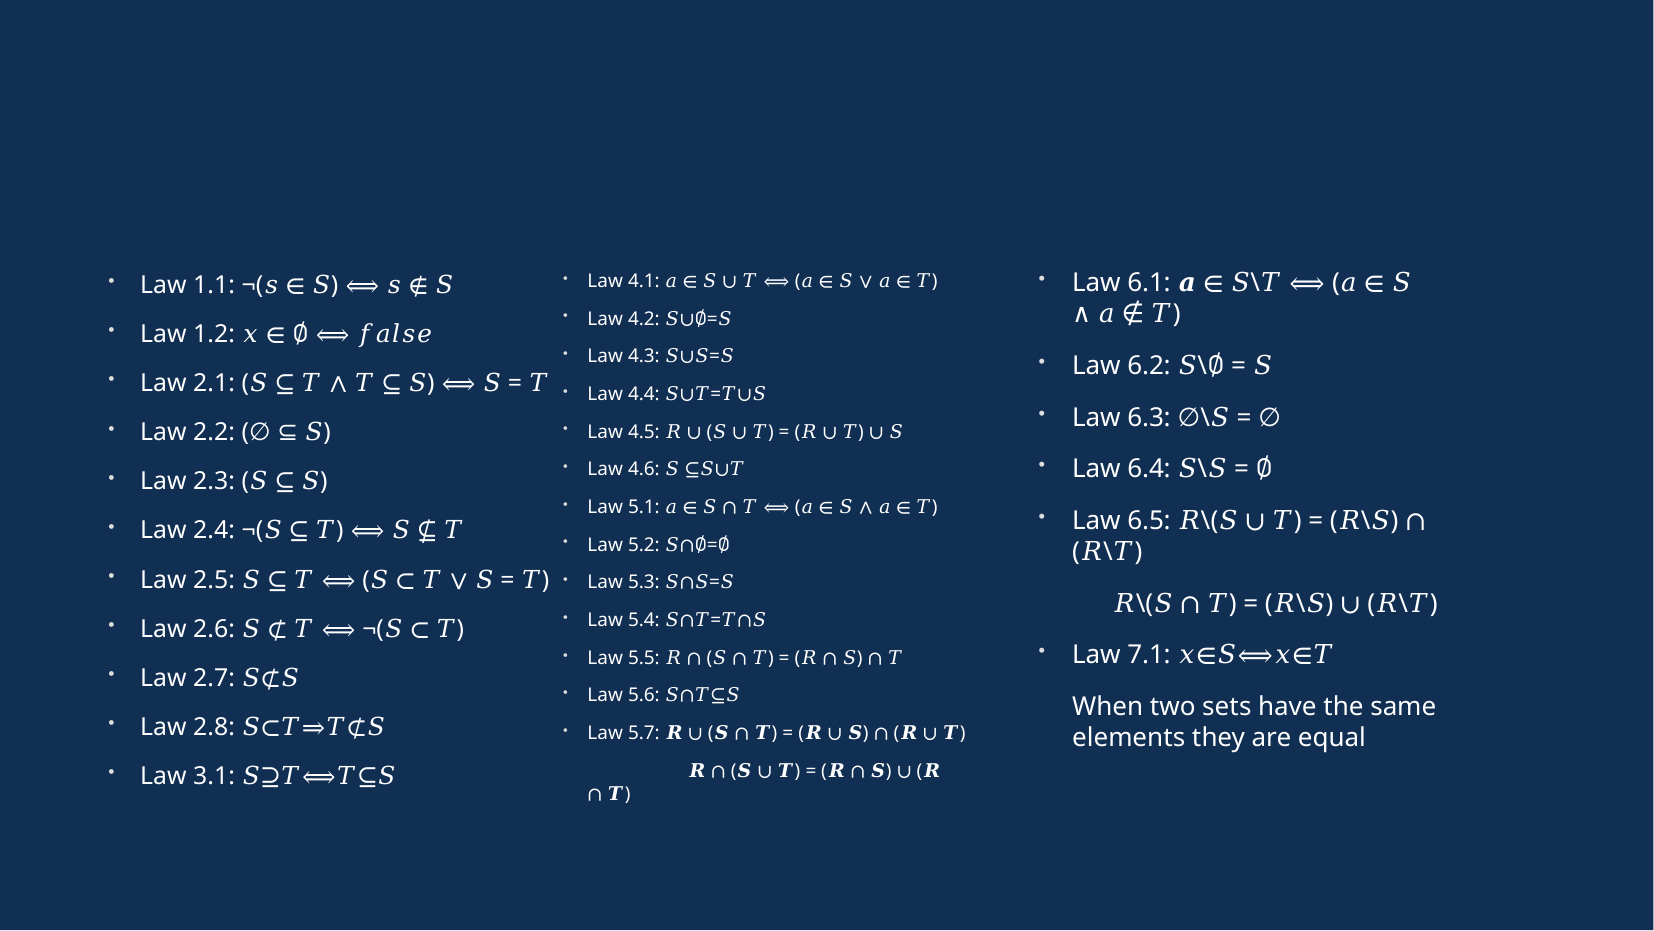

Law 6.1: 𝒂 ∈ 𝑆\𝑇 ⟺ (𝑎 ∈ 𝑆 ∧ 𝑎 ∉ 𝑇)
Law 6.2: 𝑆\∅ = 𝑆
Law 6.3: ∅\𝑆 = ∅
Law 6.4: 𝑆\𝑆 = ∅
Law 6.5: 𝑅\(𝑆 ∪ 𝑇) = (𝑅\𝑆) ∩ (𝑅\𝑇)
 𝑅\(𝑆 ∩ 𝑇) = (𝑅\𝑆) ∪ (𝑅\𝑇)
Law 7.1: 𝑥∈𝑆⟺𝑥∈𝑇
When two sets have the same elements they are equal
# Law 1.1: ¬(𝑠 ∈ 𝑆) ⟺ 𝑠 ∉ 𝑆
Law 1.2: 𝑥 ∈ ∅ ⟺ 𝑓𝑎𝑙𝑠𝑒
Law 2.1: (𝑆 ⊆ 𝑇 ∧ 𝑇 ⊆ 𝑆) ⟺ 𝑆 = 𝑇
Law 2.2: (∅ ⊆ 𝑆)
Law 2.3: (𝑆 ⊆ 𝑆)
Law 2.4: ¬(𝑆 ⊆ 𝑇) ⟺ 𝑆 ⊈ 𝑇
Law 2.5: 𝑆 ⊆ 𝑇 ⟺ (𝑆 ⊂ 𝑇 ∨ 𝑆 = 𝑇)
Law 2.6: 𝑆 ⊄ 𝑇 ⟺ ¬(𝑆 ⊂ 𝑇)
Law 2.7: 𝑆⊄𝑆
Law 2.8: 𝑆⊂𝑇⇒𝑇⊄𝑆
Law 3.1: 𝑆⊇𝑇⟺𝑇⊆𝑆
Law 4.1: 𝑎 ∈ 𝑆 ∪ 𝑇 ⟺ (𝑎 ∈ 𝑆 ∨ 𝑎 ∈ 𝑇)
Law 4.2: 𝑆∪∅=𝑆
Law 4.3: 𝑆∪𝑆=𝑆
Law 4.4: 𝑆∪𝑇=𝑇∪𝑆
Law 4.5: 𝑅 ∪ (𝑆 ∪ 𝑇) = (𝑅 ∪ 𝑇) ∪ 𝑆
Law 4.6: 𝑆 ⊆𝑆∪𝑇
Law 5.1: 𝑎 ∈ 𝑆 ∩ 𝑇 ⟺ (𝑎 ∈ 𝑆 ∧ 𝑎 ∈ 𝑇)
Law 5.2: 𝑆∩∅=∅
Law 5.3: 𝑆∩𝑆=𝑆
Law 5.4: 𝑆∩𝑇=𝑇∩𝑆
Law 5.5: 𝑅 ∩ (𝑆 ∩ 𝑇) = (𝑅 ∩ 𝑆) ∩ 𝑇
Law 5.6: 𝑆∩𝑇⊆𝑆
Law 5.7: 𝑹 ∪ (𝑺 ∩ 𝑻) = (𝑹 ∪ 𝑺) ∩ (𝑹 ∪ 𝑻)
 𝑹 ∩ (𝑺 ∪ 𝑻) = (𝑹 ∩ 𝑺) ∪ (𝑹 ∩ 𝑻)